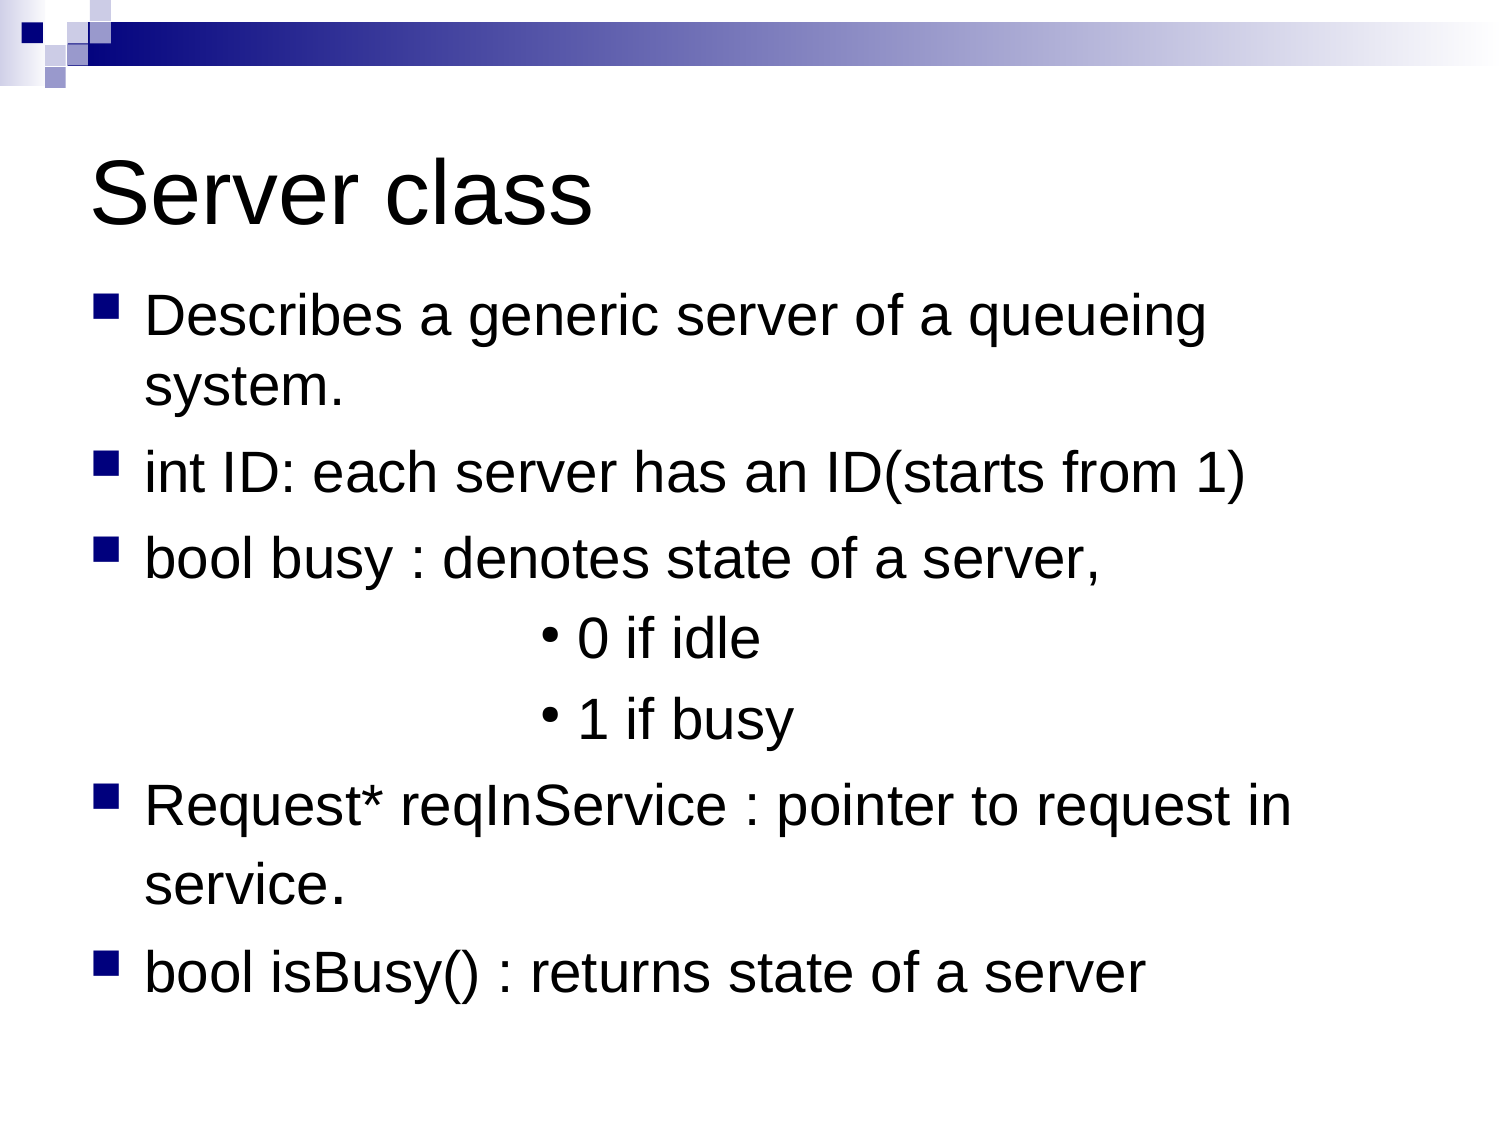

# Server class
Describes a generic server of a queueing system.
int ID: each server has an ID(starts from 1)
bool busy : denotes state of a server,
0 if idle
1 if busy
Request* reqInService : pointer to request in service.
bool isBusy() : returns state of a server